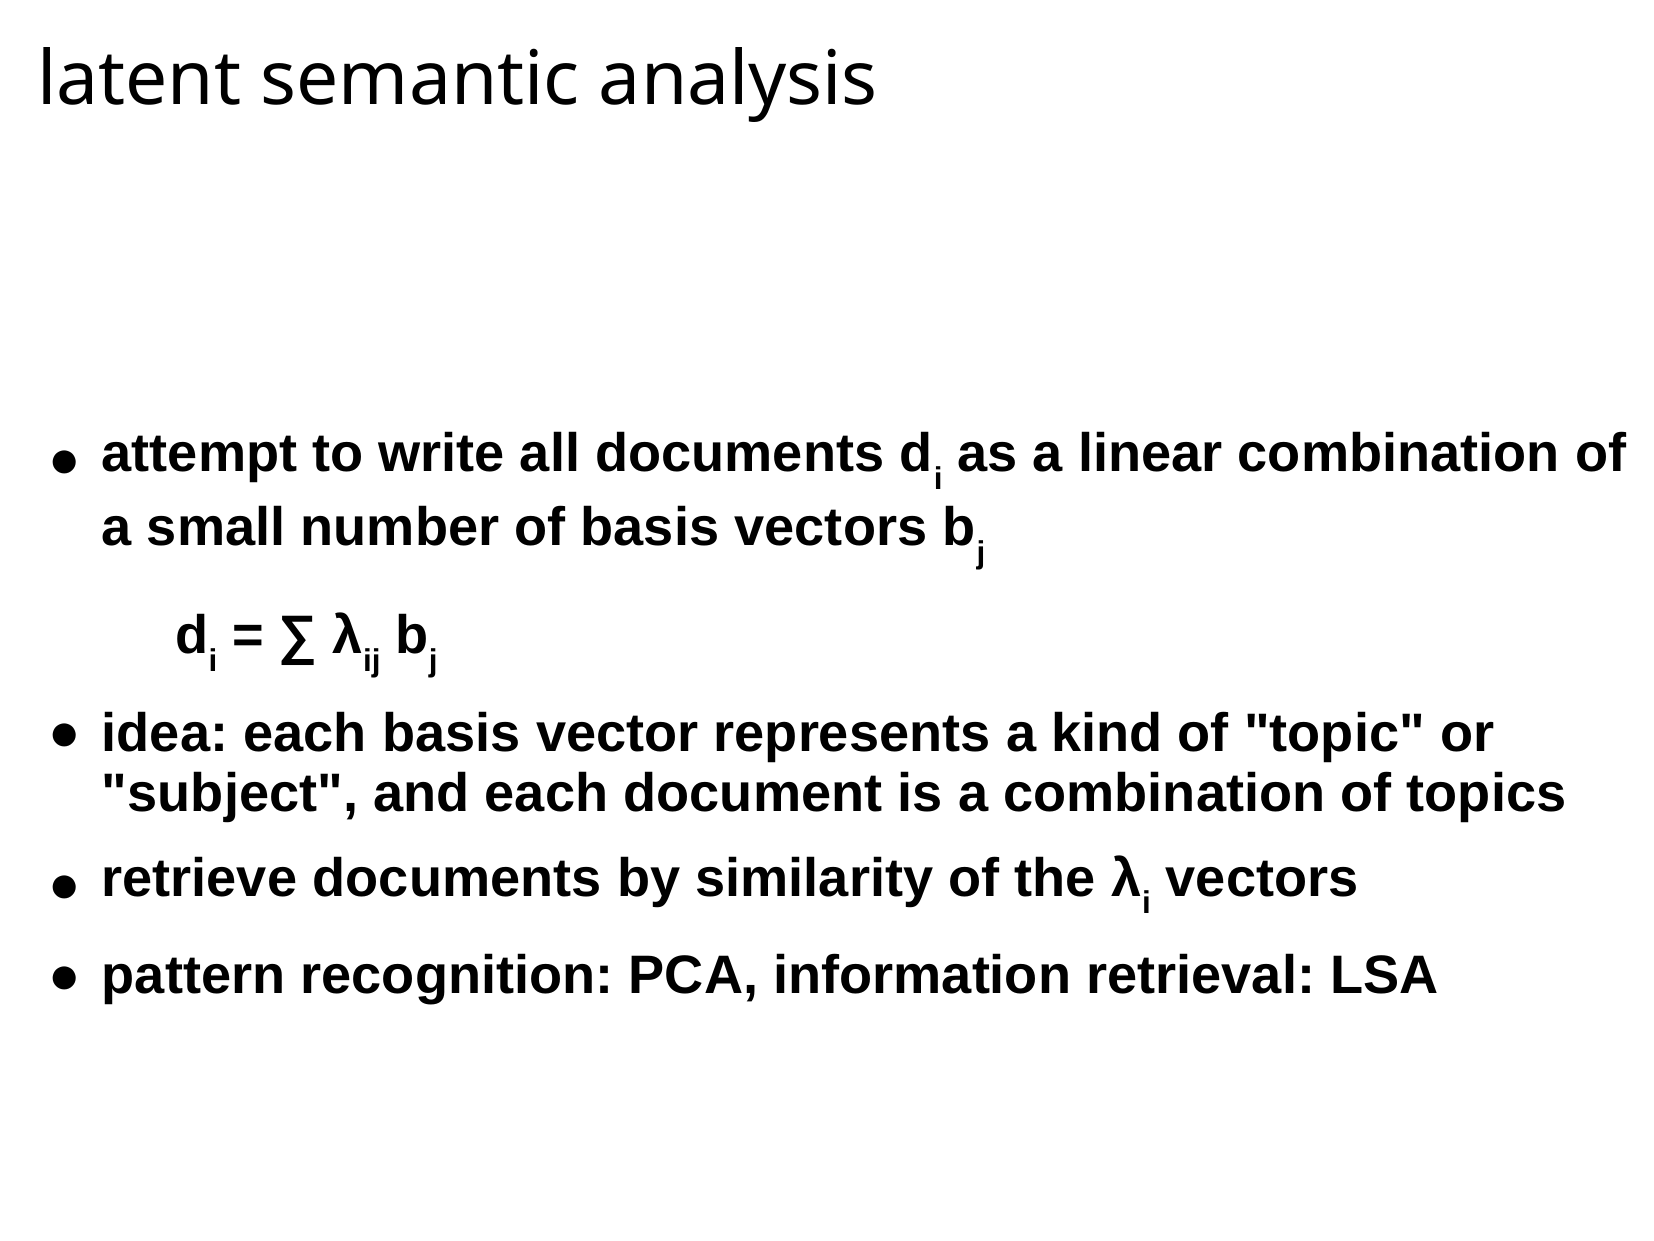

# latent semantic analysis
attempt to write all documents di as a linear combination of a small number of basis vectors bj
	di = ∑ λij bj
idea: each basis vector represents a kind of "topic" or "subject", and each document is a combination of topics
retrieve documents by similarity of the λi vectors
pattern recognition: PCA, information retrieval: LSA